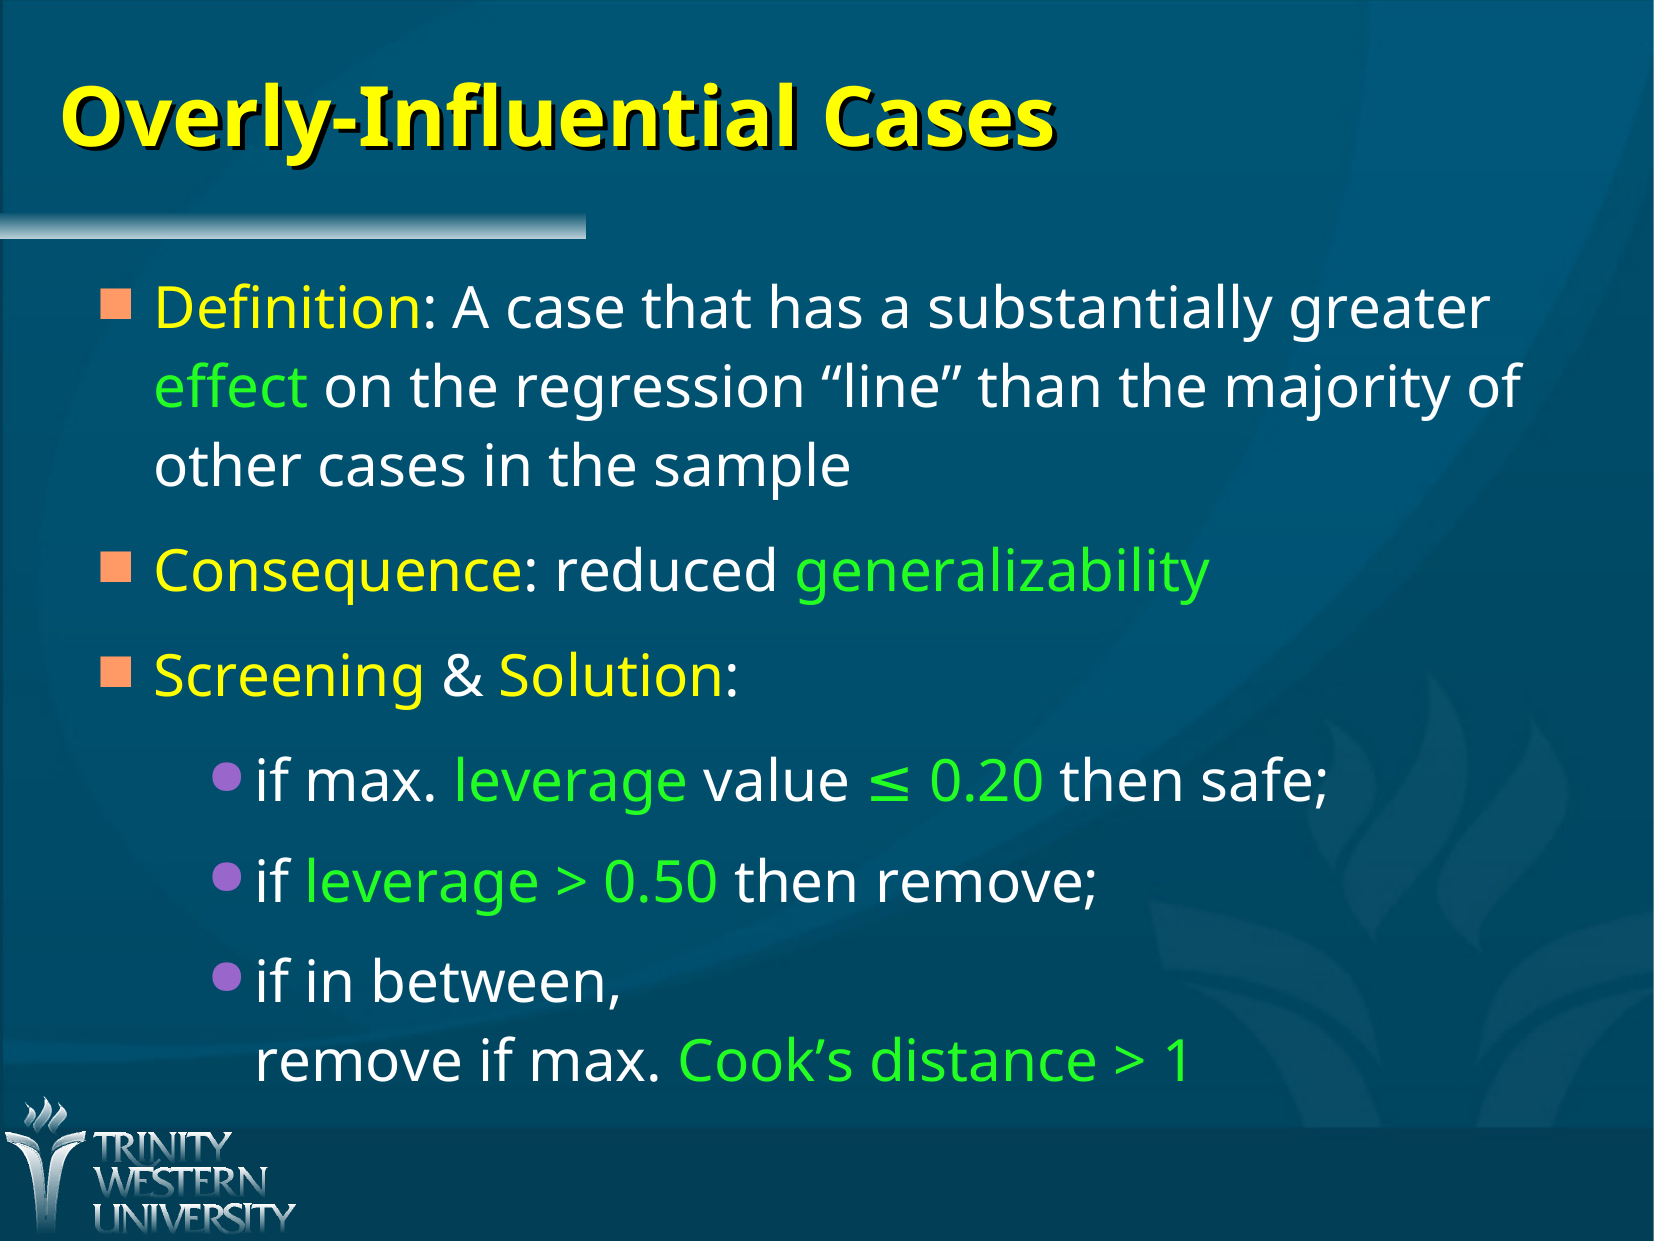

# Overly-Influential Cases
Definition: A case that has a substantially greater effect on the regression “line” than the majority of other cases in the sample
Consequence: reduced generalizability
Screening & Solution:
if max. leverage value ≤ 0.20 then safe;
if leverage > 0.50 then remove;
if in between,
remove if max. Cook’s distance > 1